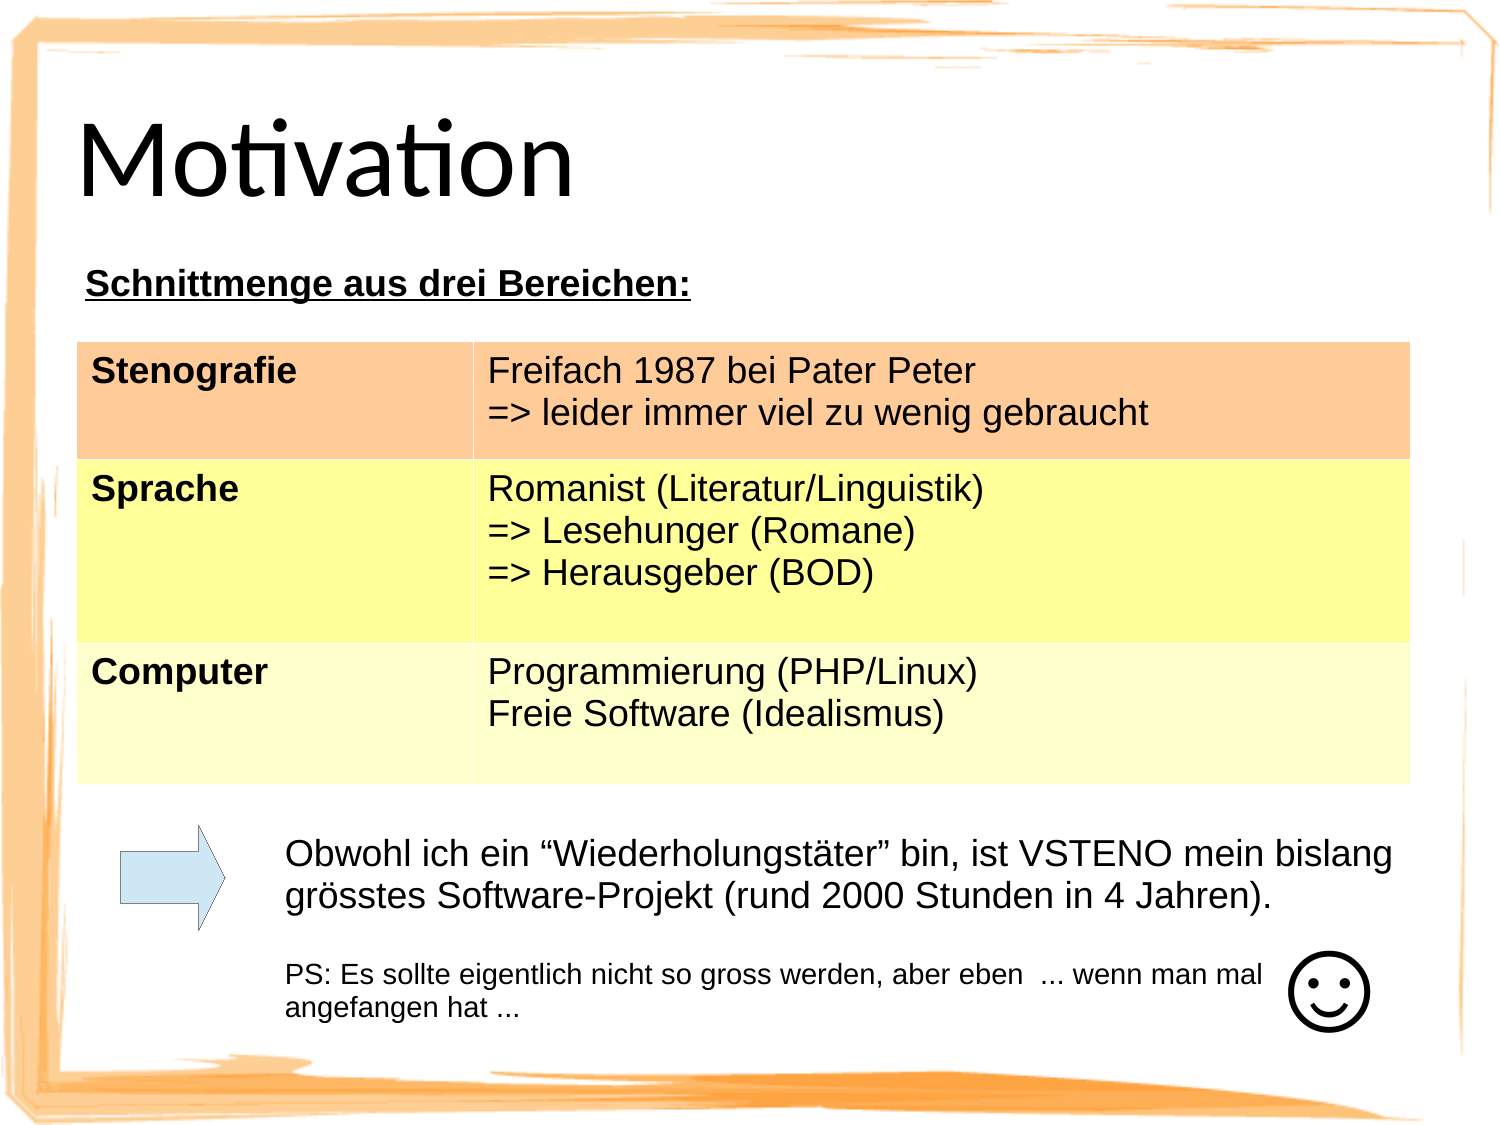

# Motivation
 Schnittmenge aus drei Bereichen:
| Stenografie | Freifach 1987 bei Pater Peter => leider immer viel zu wenig gebraucht |
| --- | --- |
| Sprache | Romanist (Literatur/Linguistik) => Lesehunger (Romane) => Herausgeber (BOD) |
| Computer | Programmierung (PHP/Linux) Freie Software (Idealismus) |
Obwohl ich ein “Wiederholungstäter” bin, ist VSTENO mein bislang grösstes Software-Projekt (rund 2000 Stunden in 4 Jahren).
PS: Es sollte eigentlich nicht so gross werden, aber eben ... wenn man mal angefangen hat ...
☺